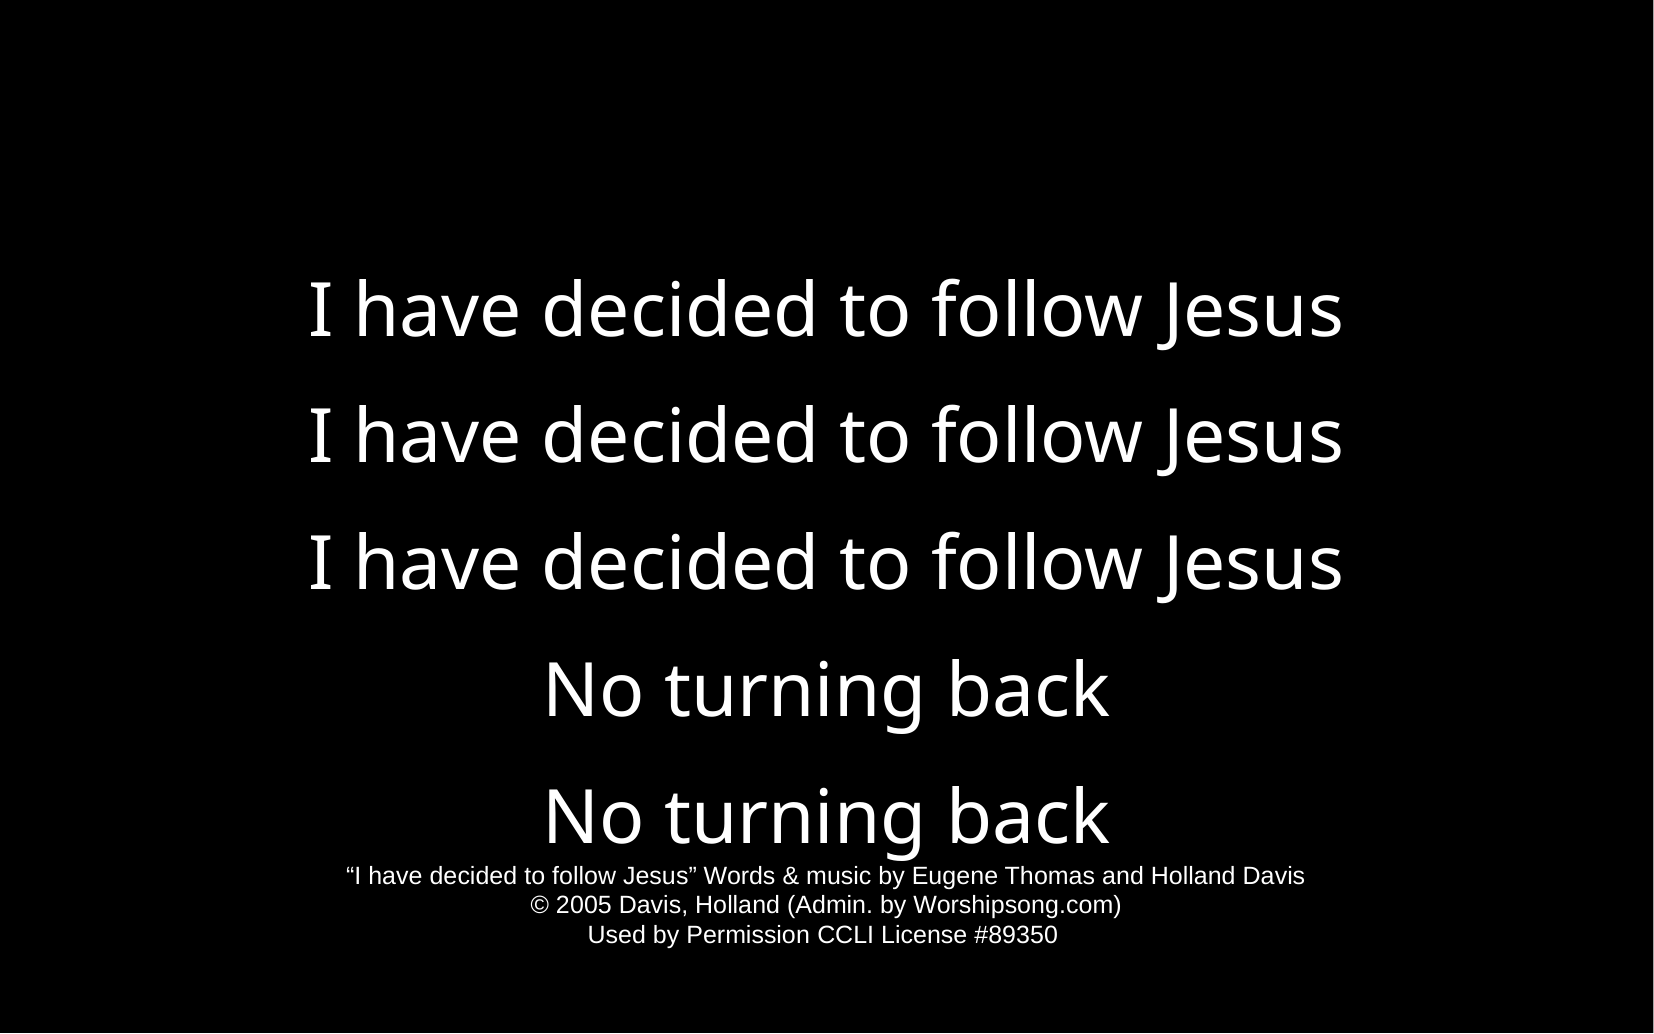

#
I have decided to follow Jesus
I have decided to follow Jesus
I have decided to follow Jesus
No turning back
No turning back
“I have decided to follow Jesus” Words & music by Eugene Thomas and Holland Davis
© 2005 Davis, Holland (Admin. by Worshipsong.com)
Used by Permission CCLI License #89350